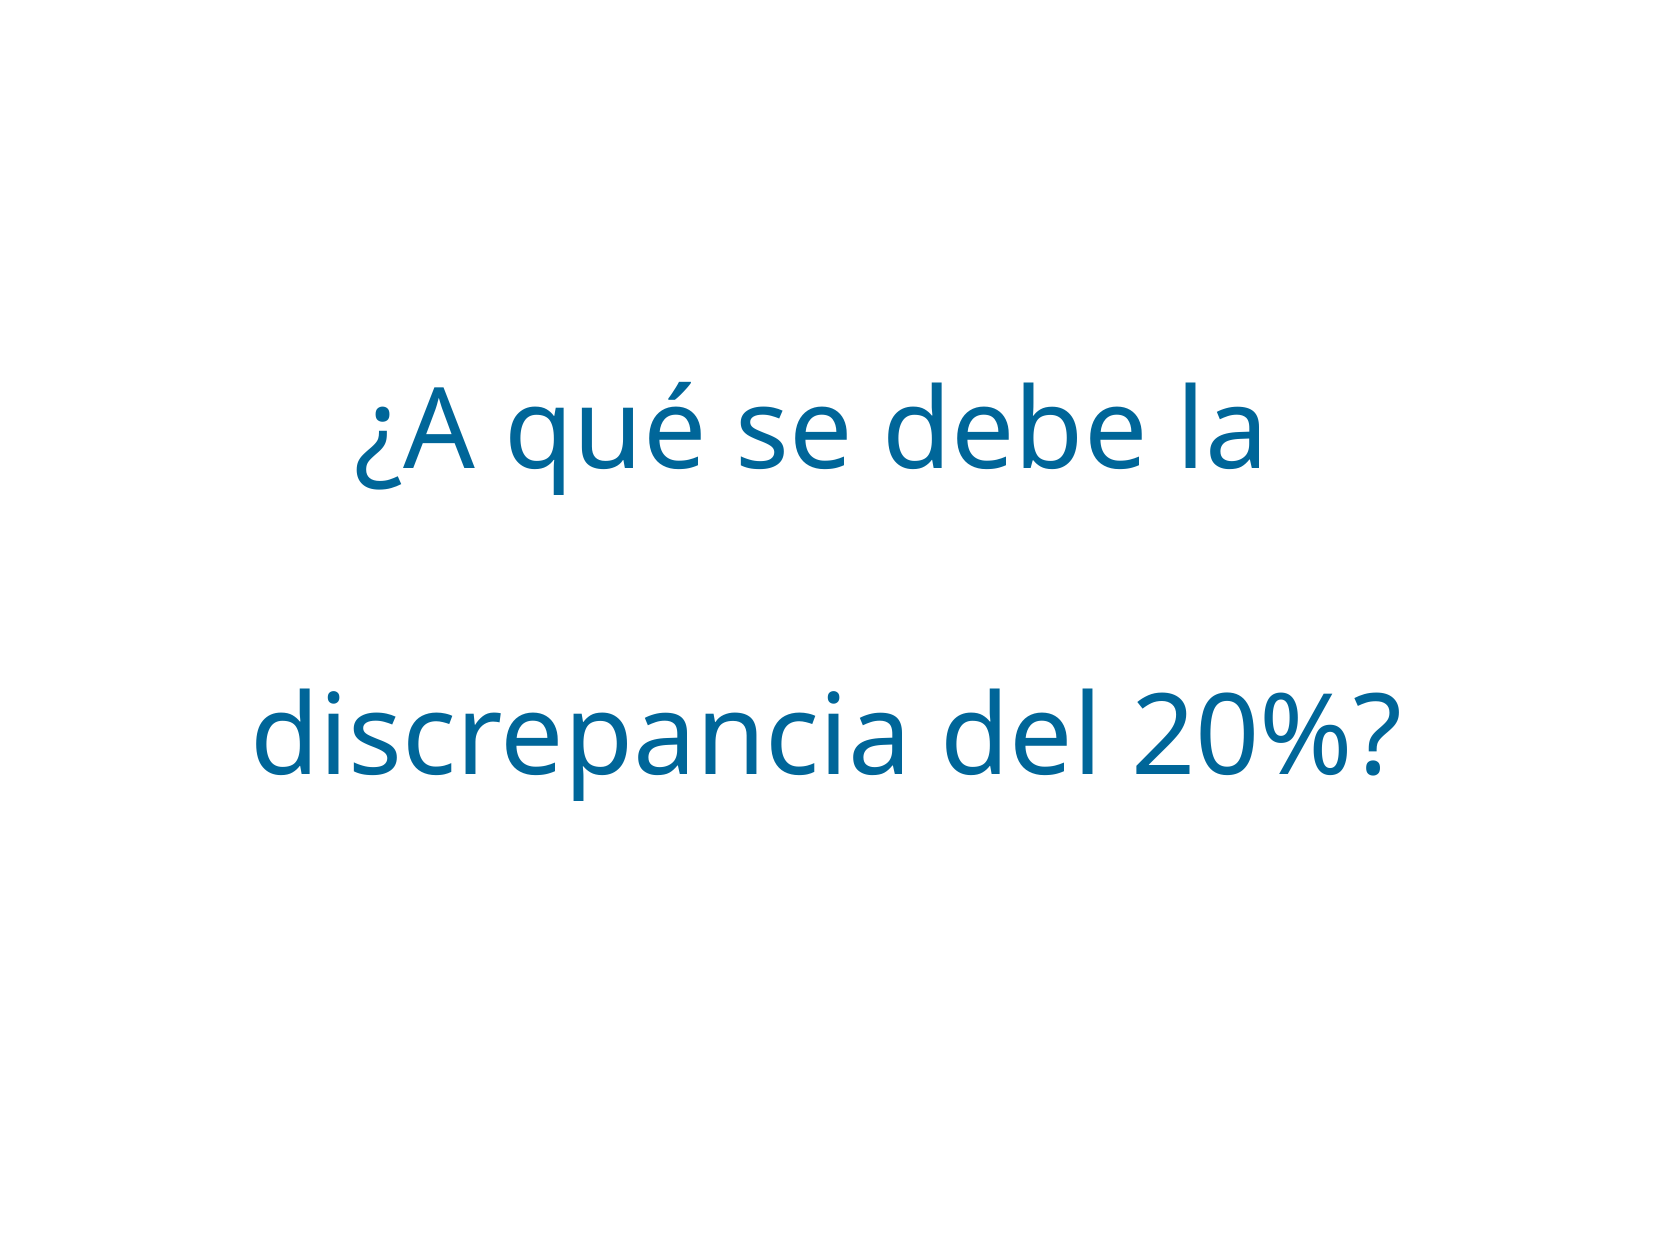

¿A qué se debe la
discrepancia del 20%?